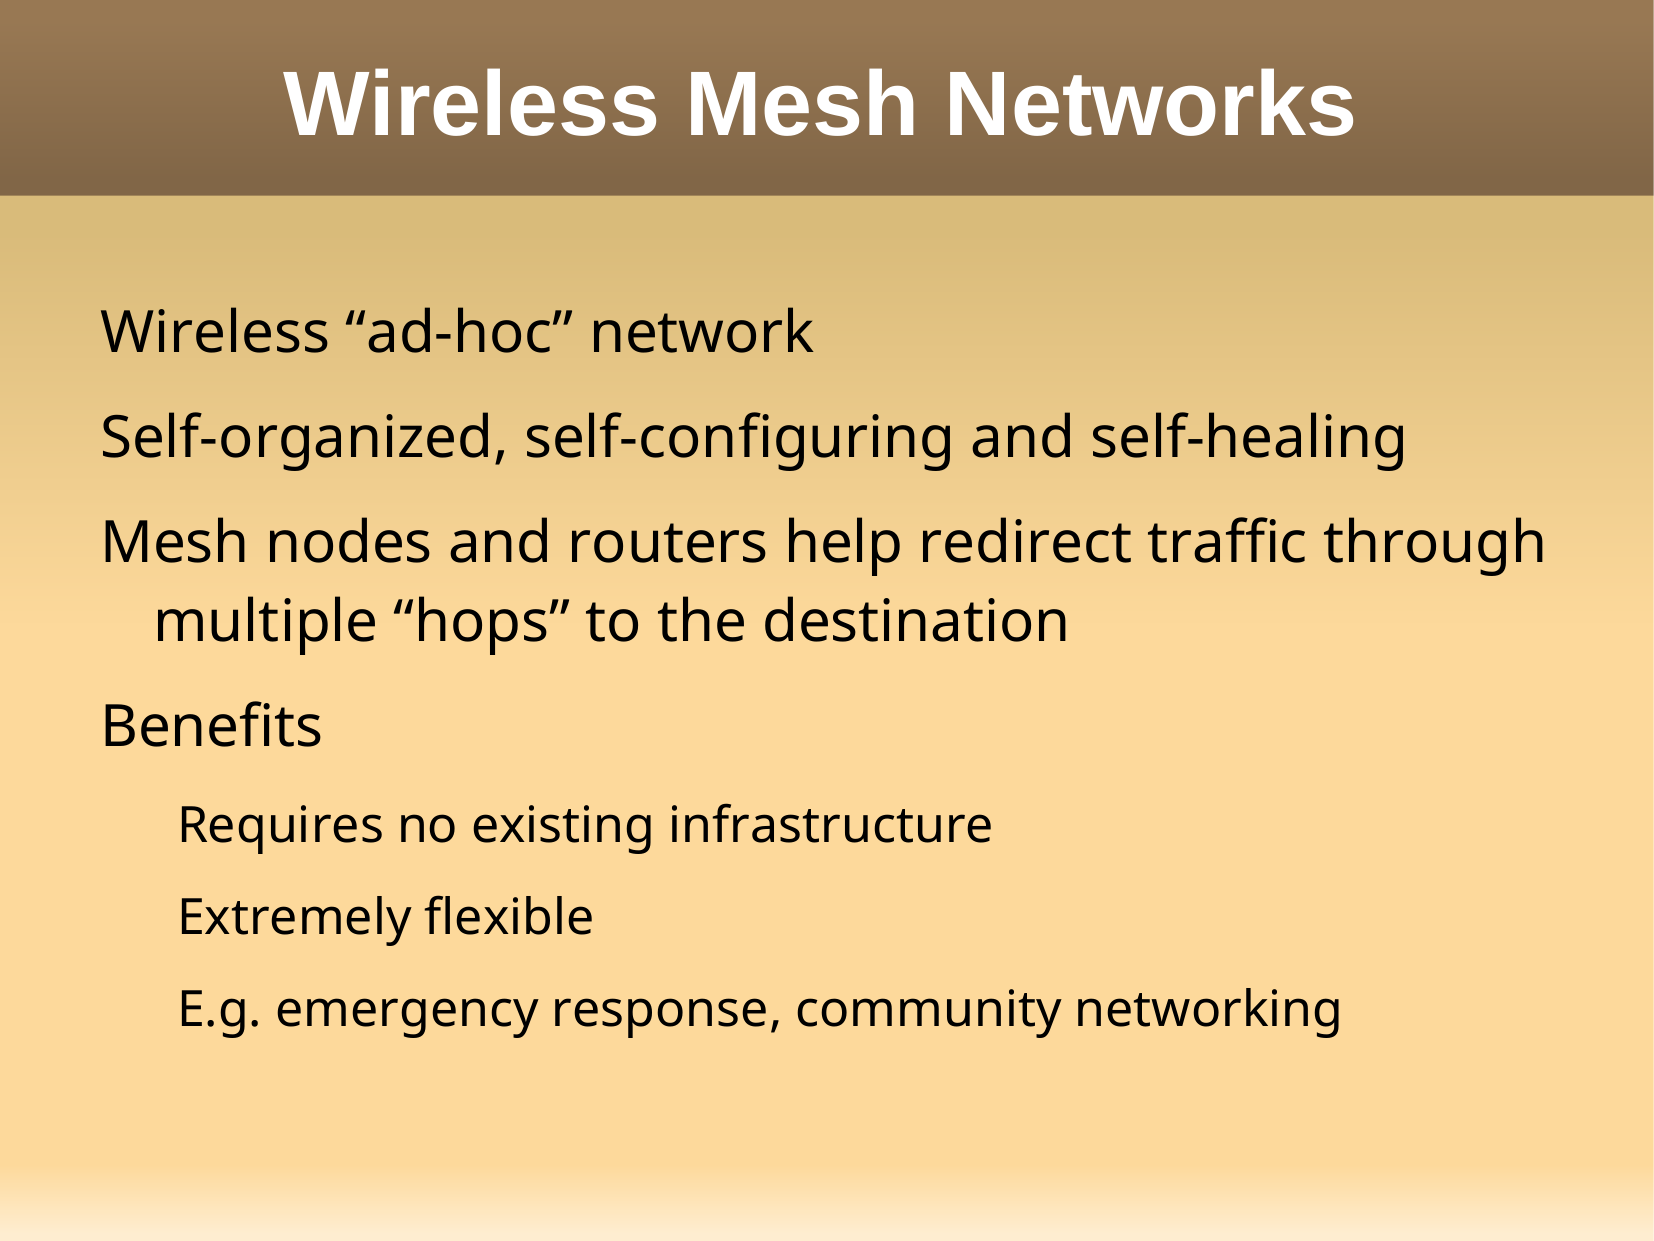

# Wireless Mesh Networks
Wireless “ad-hoc” network
Self-organized, self-configuring and self-healing
Mesh nodes and routers help redirect traffic through multiple “hops” to the destination
Benefits
Requires no existing infrastructure
Extremely flexible
E.g. emergency response, community networking